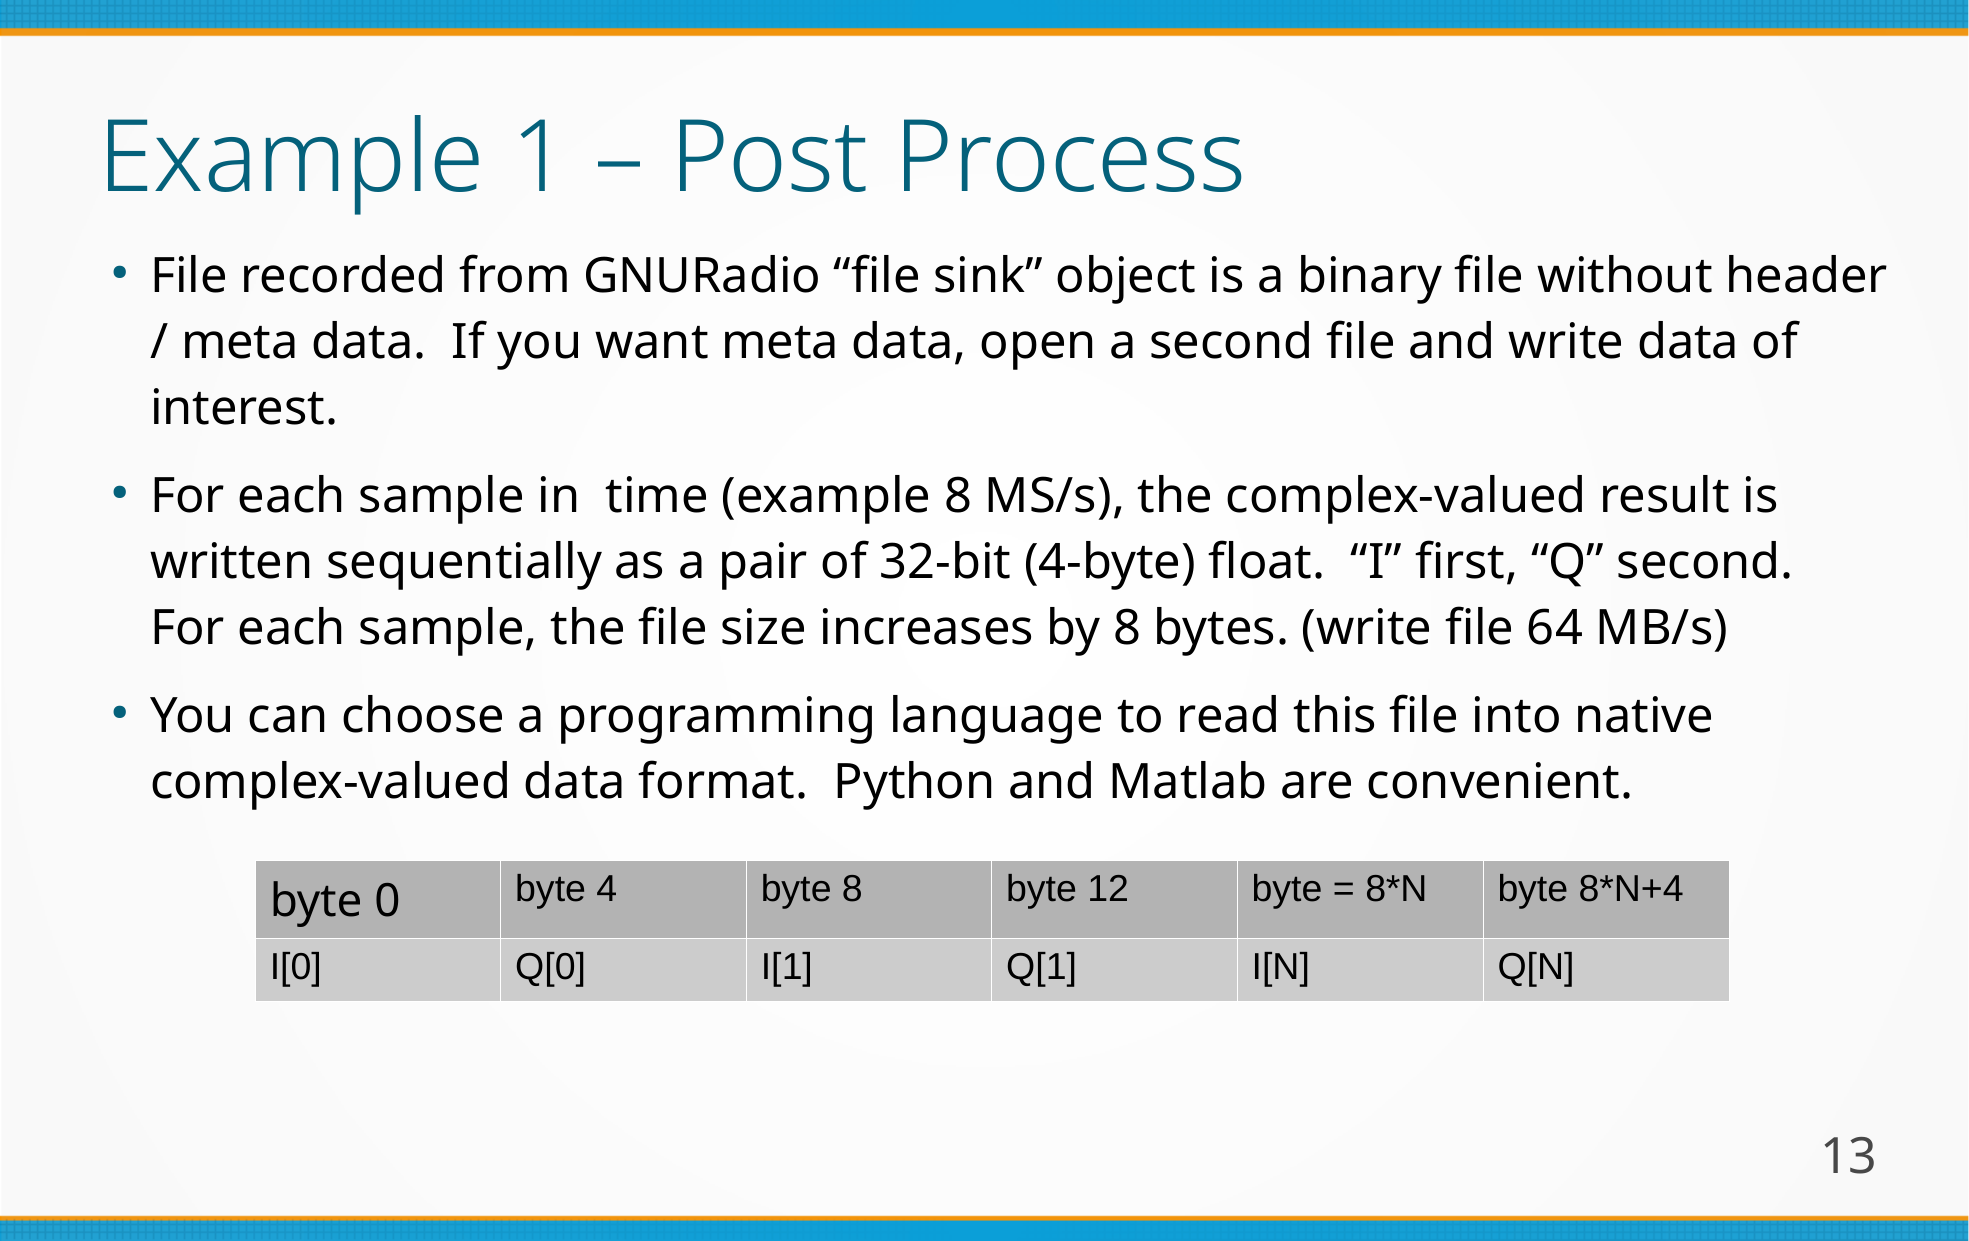

# Example 1 – Post Process
File recorded from GNURadio “file sink” object is a binary file without header / meta data. If you want meta data, open a second file and write data of interest.
For each sample in time (example 8 MS/s), the complex-valued result is written sequentially as a pair of 32-bit (4-byte) float. “I” first, “Q” second. For each sample, the file size increases by 8 bytes. (write file 64 MB/s)
You can choose a programming language to read this file into native complex-valued data format. Python and Matlab are convenient.
| byte 0 | byte 4 | byte 8 | byte 12 | byte = 8\*N | byte 8\*N+4 |
| --- | --- | --- | --- | --- | --- |
| I[0] | Q[0] | I[1] | Q[1] | I[N] | Q[N] |
13